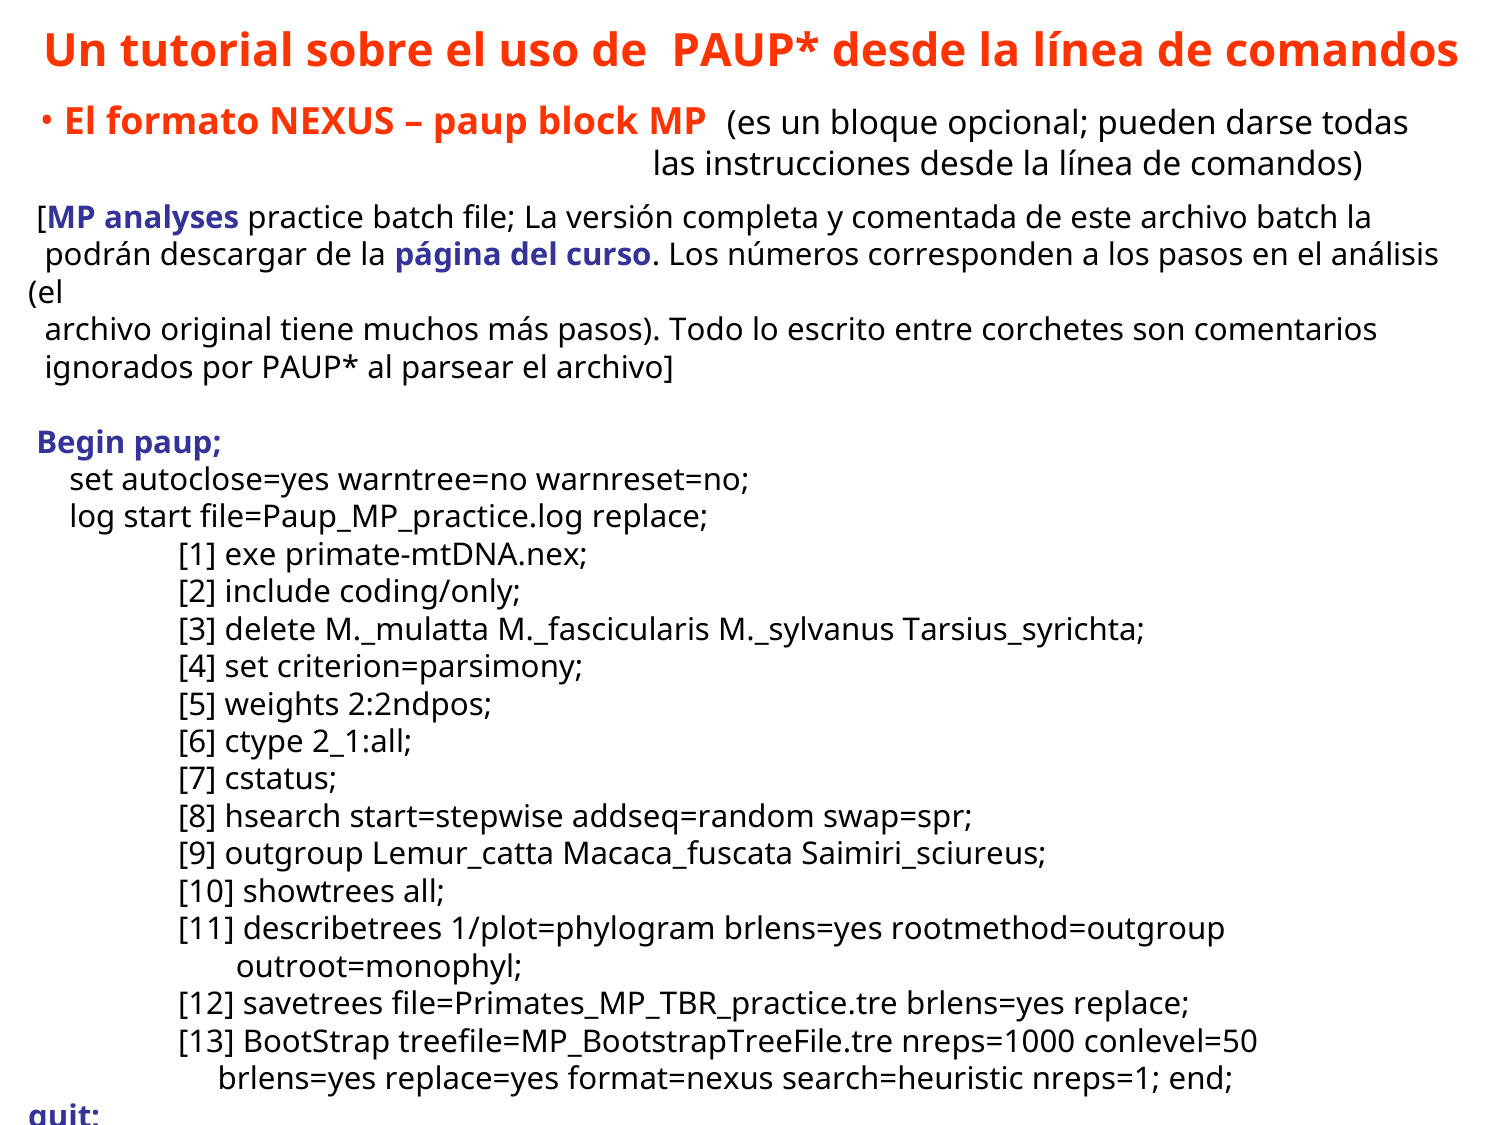

Un tutorial sobre el uso de PAUP* desde la línea de comandos
 El formato NEXUS – paup block MP (es un bloque opcional; pueden darse todas
 las instrucciones desde la línea de comandos)
 [MP analyses practice batch file; La versión completa y comentada de este archivo batch la
 podrán descargar de la página del curso. Los números corresponden a los pasos en el análisis (el
 archivo original tiene muchos más pasos). Todo lo escrito entre corchetes son comentarios
 ignorados por PAUP* al parsear el archivo]
 Begin paup;
 set autoclose=yes warntree=no warnreset=no;
 log start file=Paup_MP_practice.log replace;
	[1] exe primate-mtDNA.nex;
	[2] include coding/only;
	[3] delete M._mulatta M._fascicularis M._sylvanus Tarsius_syrichta;
	[4] set criterion=parsimony;
	[5] weights 2:2ndpos;
	[6] ctype 2_1:all;
	[7] cstatus;
	[8] hsearch start=stepwise addseq=random swap=spr;
	[9] outgroup Lemur_catta Macaca_fuscata Saimiri_sciureus;
	[10] showtrees all;
	[11] describetrees 1/plot=phylogram brlens=yes rootmethod=outgroup
 	 outroot=monophyl;
	[12] savetrees file=Primates_MP_TBR_practice.tre brlens=yes replace;
	[13] BootStrap treefile=MP_BootstrapTreeFile.tre nreps=1000 conlevel=50
 brlens=yes replace=yes format=nexus search=heuristic nreps=1; end;
quit;